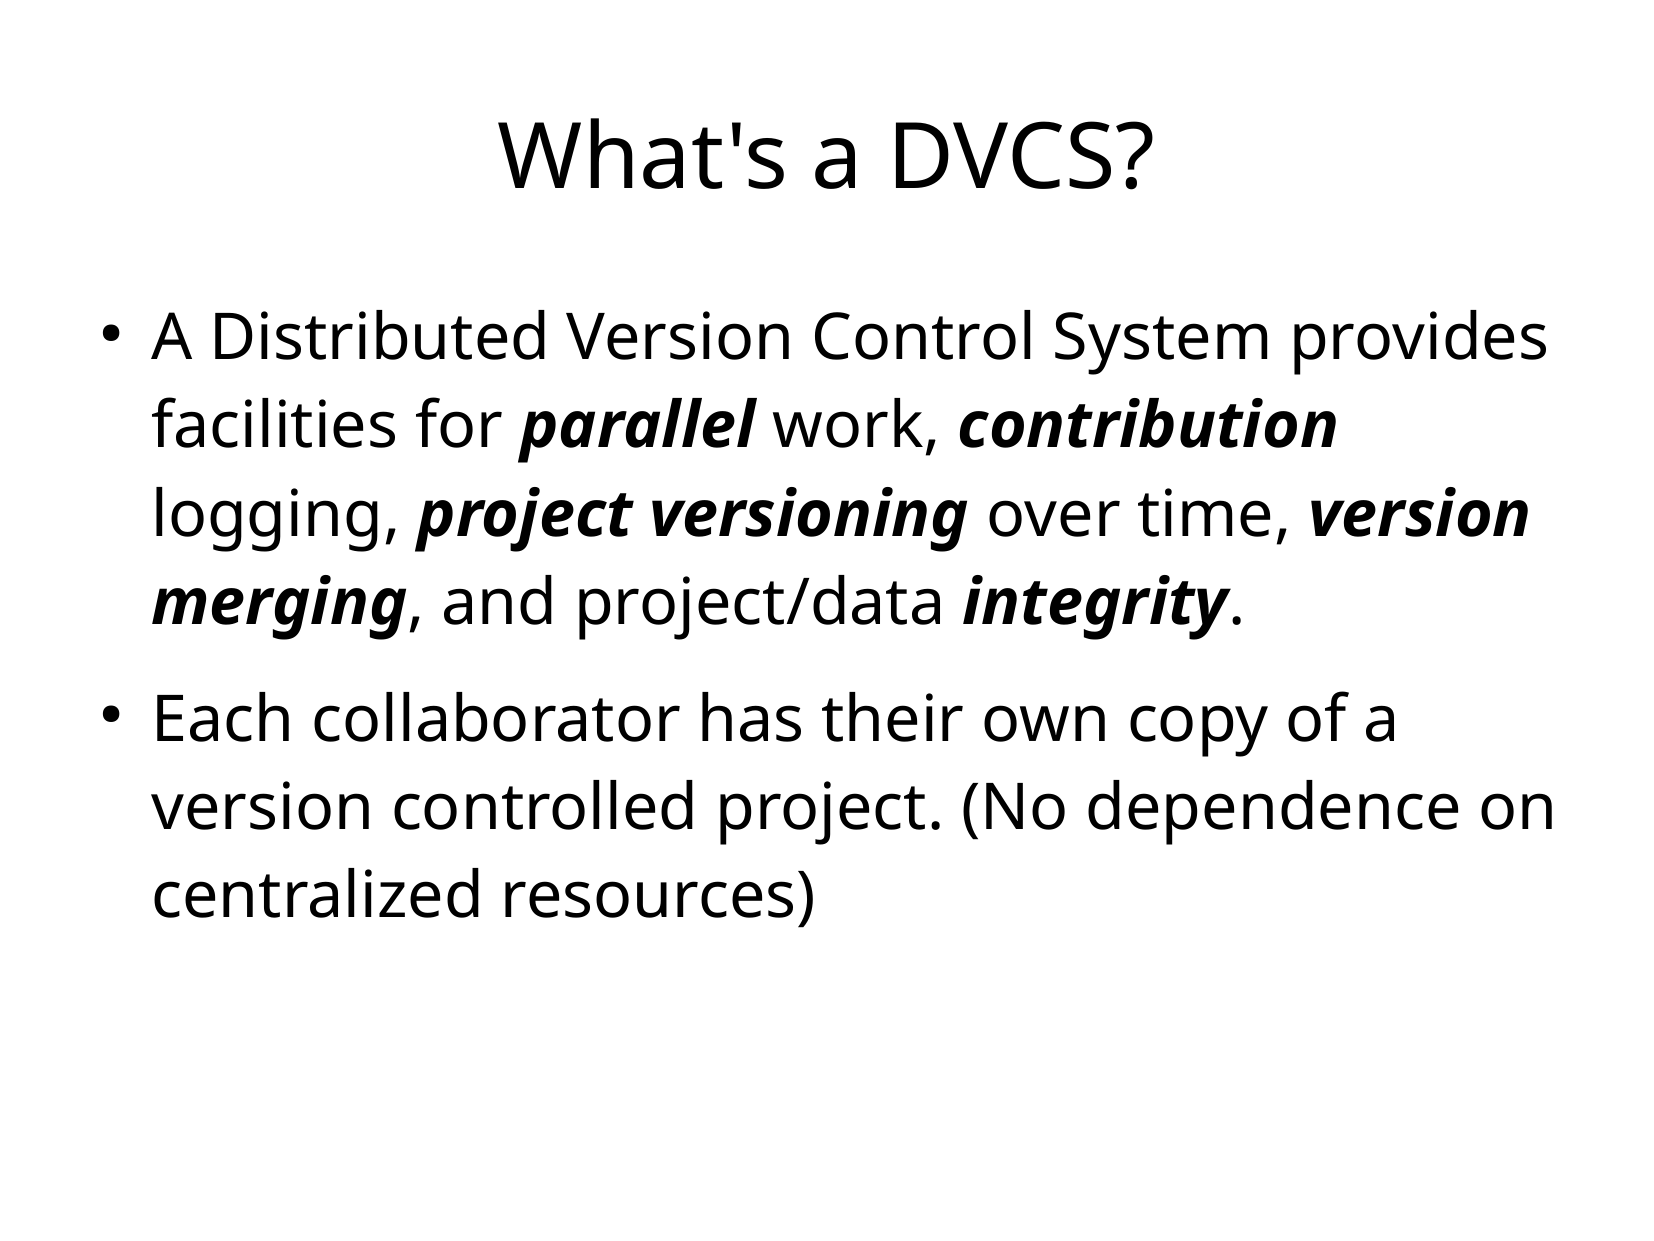

# What's a DVCS?
A Distributed Version Control System provides facilities for parallel work, contribution logging, project versioning over time, version merging, and project/data integrity.
Each collaborator has their own copy of a version controlled project. (No dependence on centralized resources)